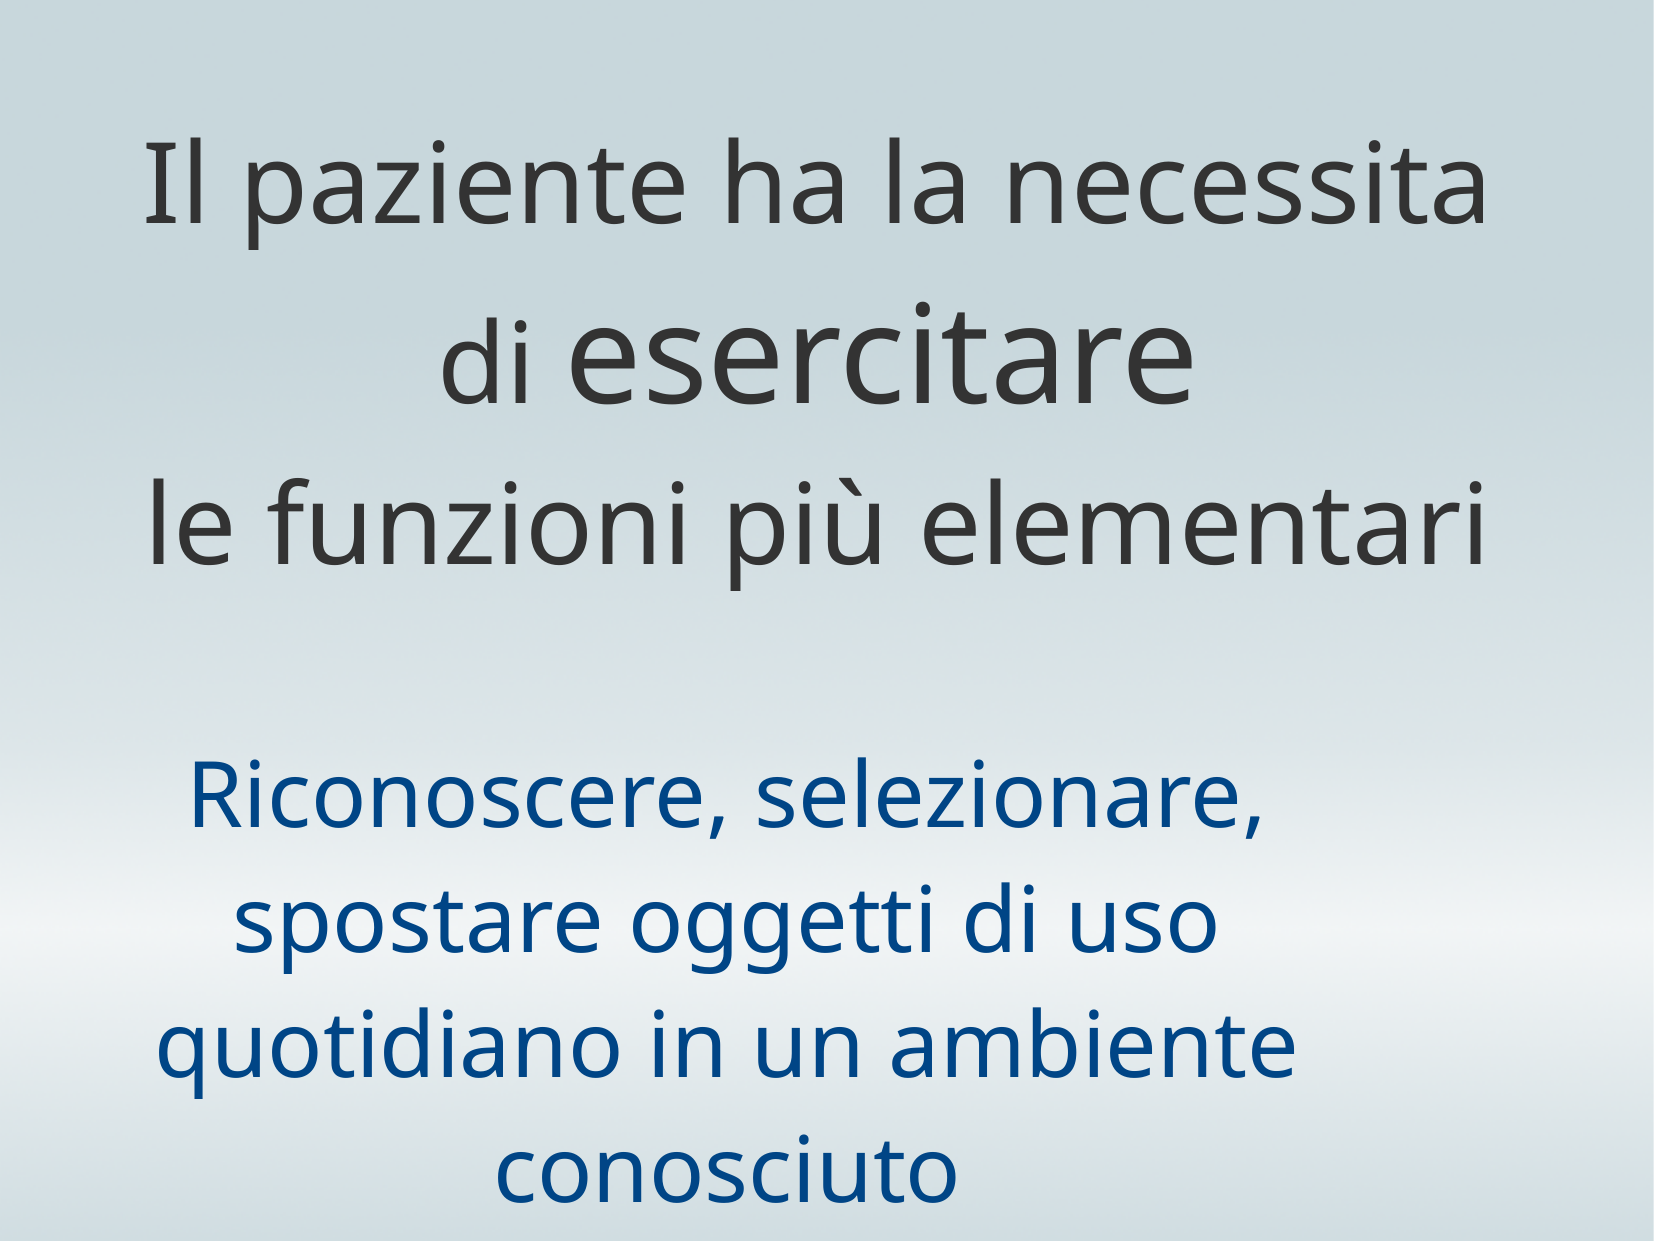

Il paziente ha la necessita di esercitare
le funzioni più elementari
Riconoscere, selezionare, spostare oggetti di uso quotidiano in un ambiente conosciuto